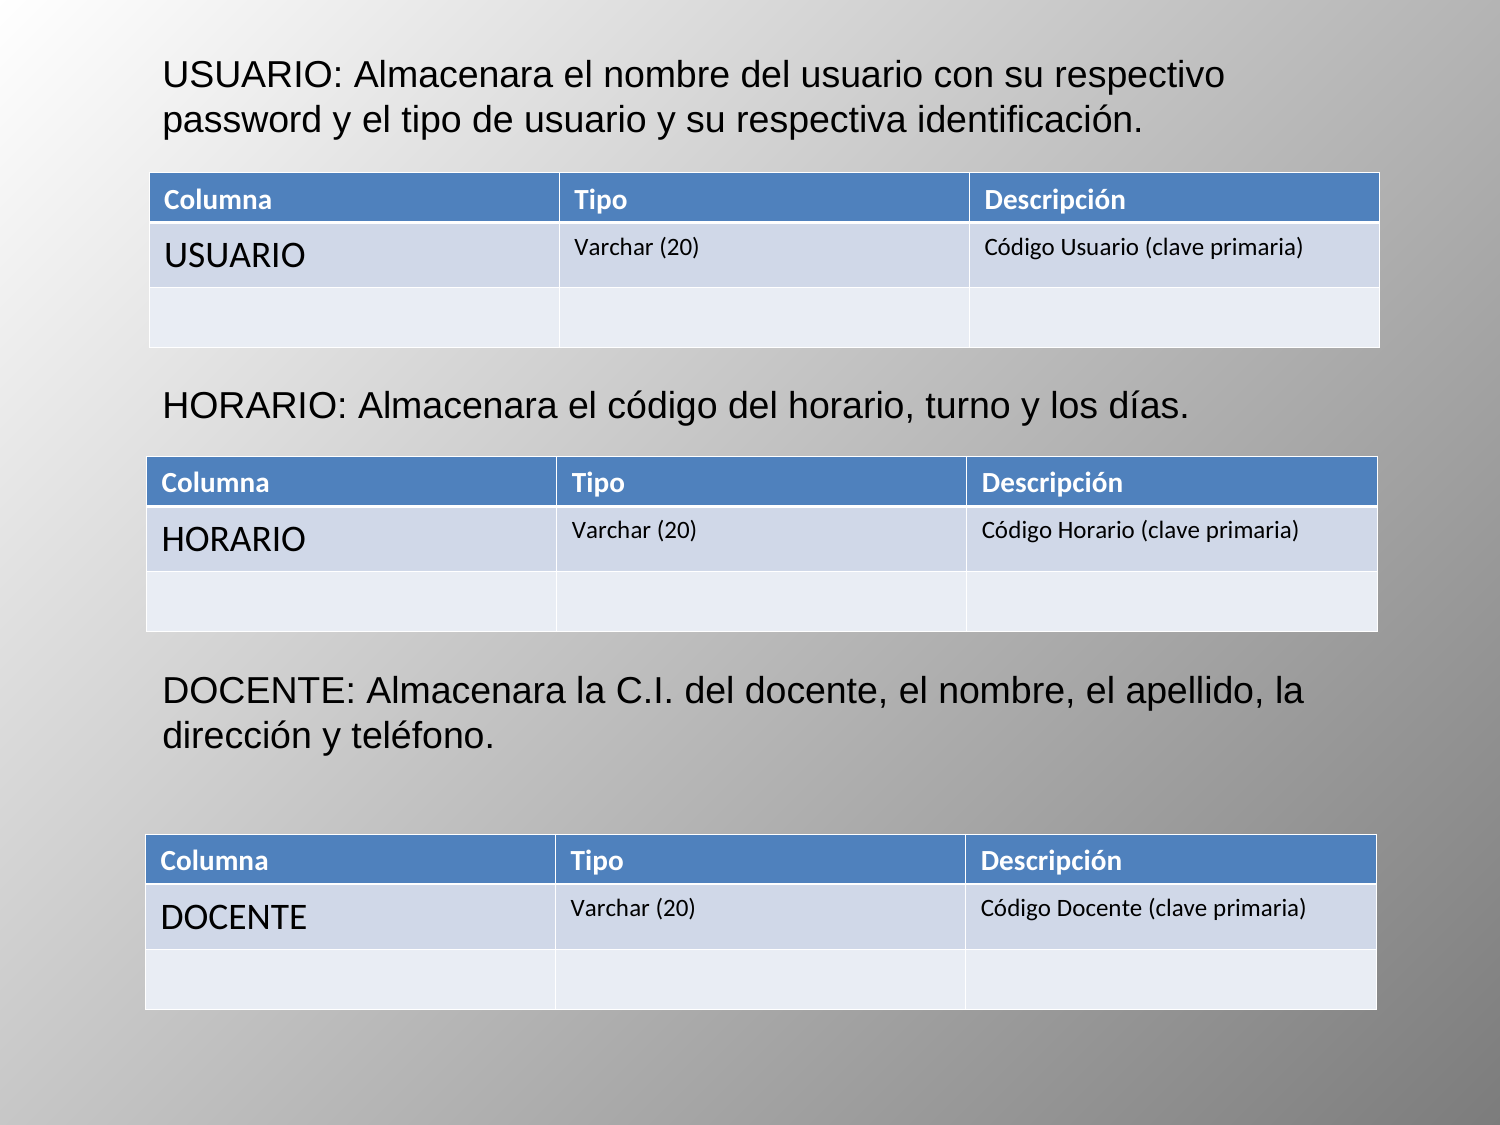

USUARIO: Almacenara el nombre del usuario con su respectivo password y el tipo de usuario y su respectiva identificación.
| Columna | Tipo | Descripción |
| --- | --- | --- |
| USUARIO | Varchar (20) | Código Usuario (clave primaria) |
| | | |
HORARIO: Almacenara el código del horario, turno y los días.
| Columna | Tipo | Descripción |
| --- | --- | --- |
| HORARIO | Varchar (20) | Código Horario (clave primaria) |
| | | |
DOCENTE: Almacenara la C.I. del docente, el nombre, el apellido, la dirección y teléfono.
| Columna | Tipo | Descripción |
| --- | --- | --- |
| DOCENTE | Varchar (20) | Código Docente (clave primaria) |
| | | |